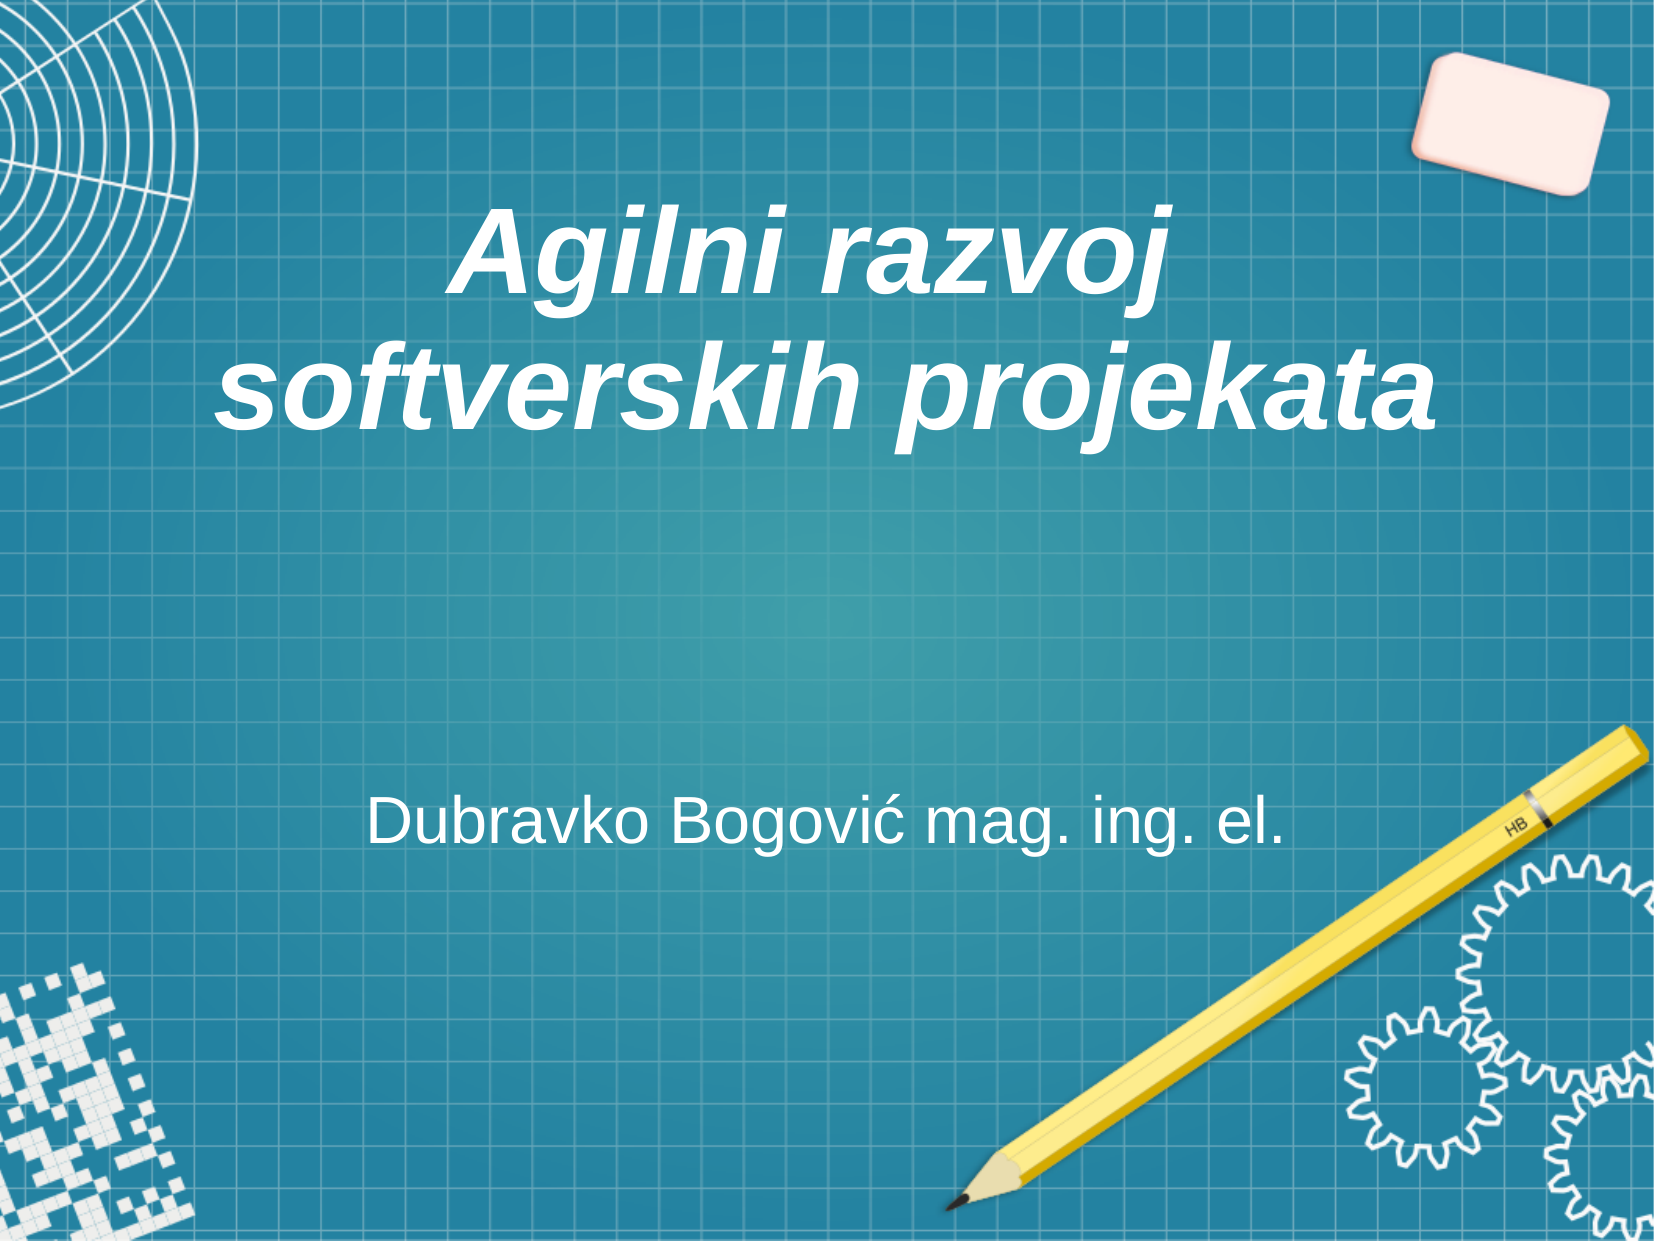

# Agilni razvoj softverskih projekata
Dubravko Bogović mag. ing. el.